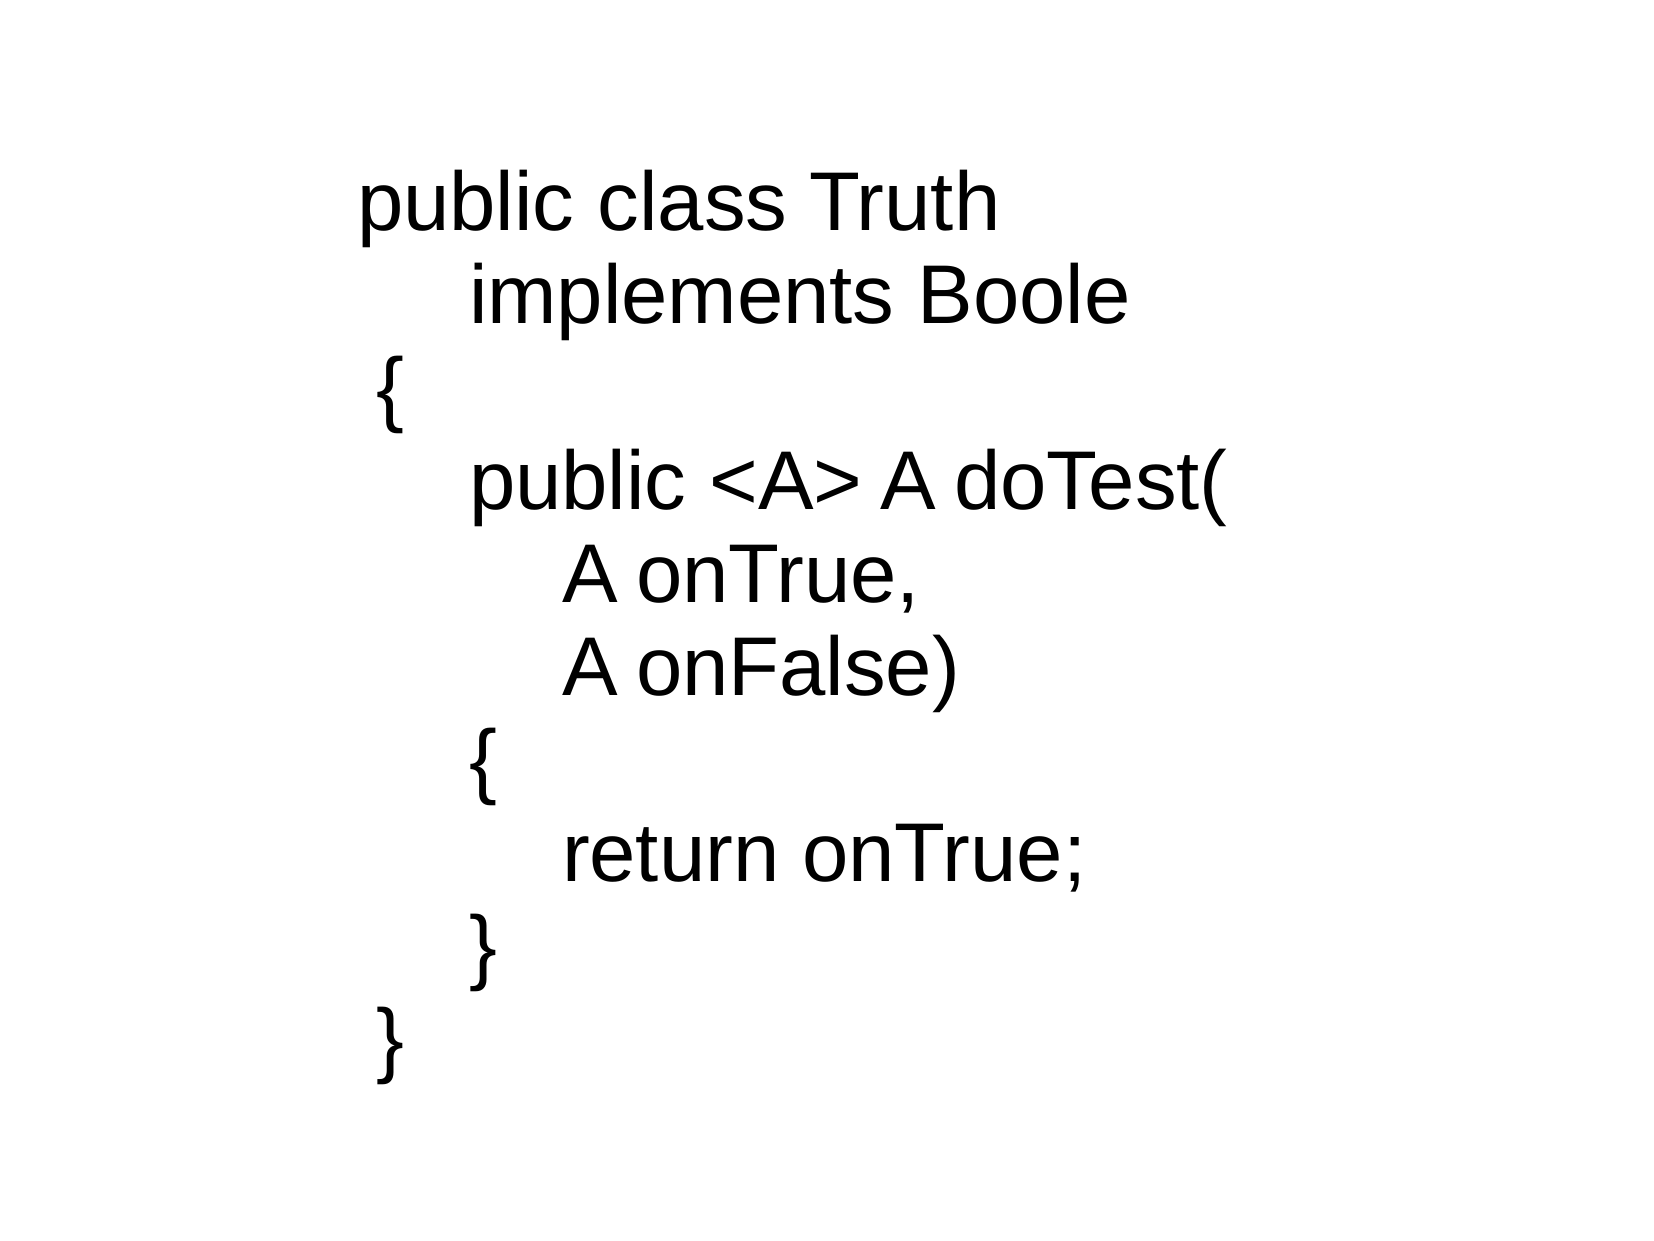

# public class Truth
 implements Boole
 {
 public <A> A doTest(
 A onTrue,
 A onFalse)
 {
 return onTrue;
 }
 }